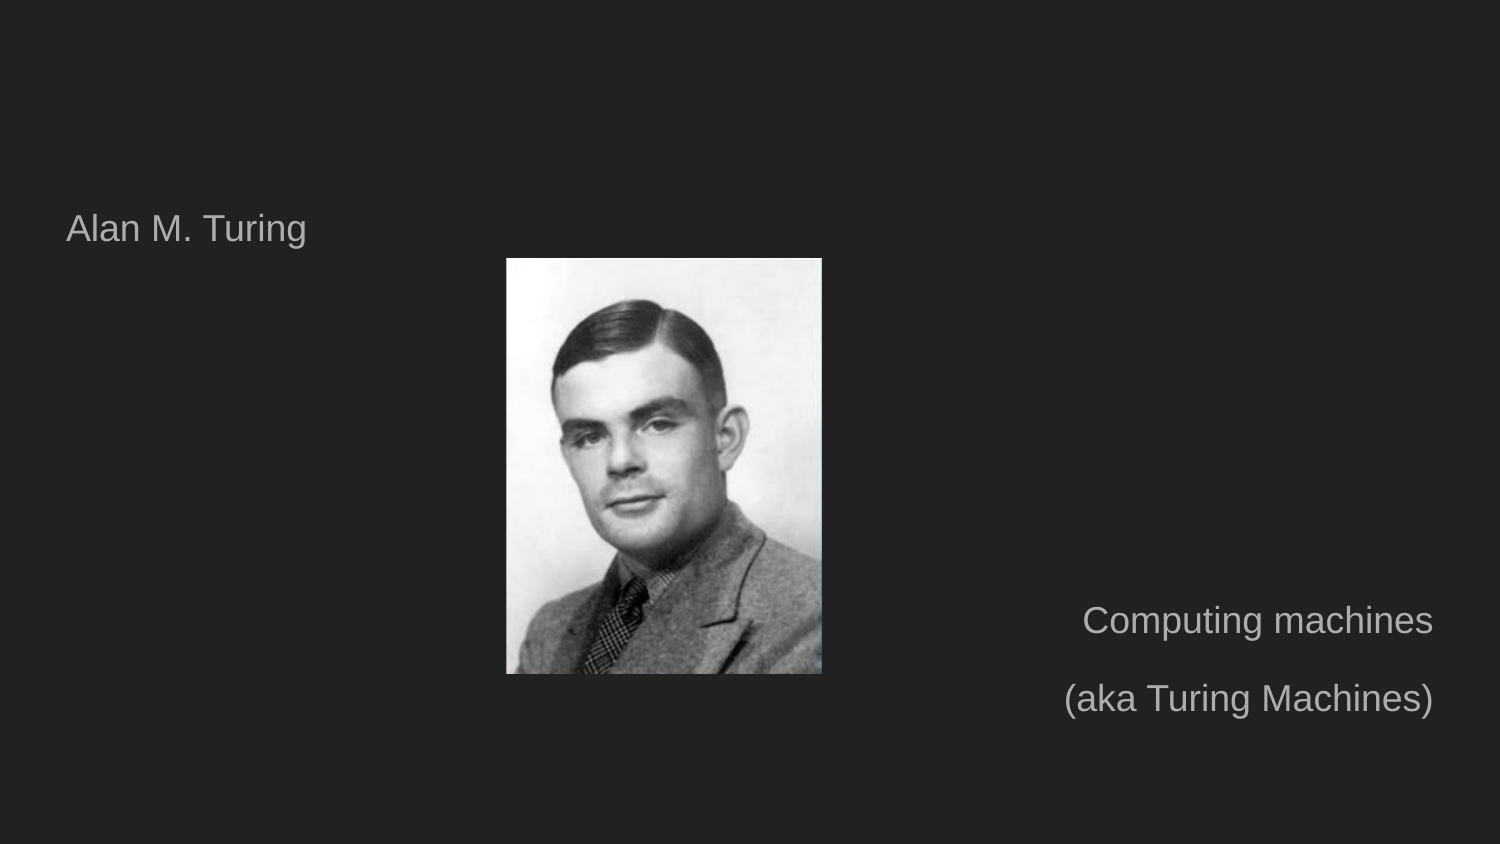

#
Alan M. Turing
Computing machines
(aka Turing Machines)